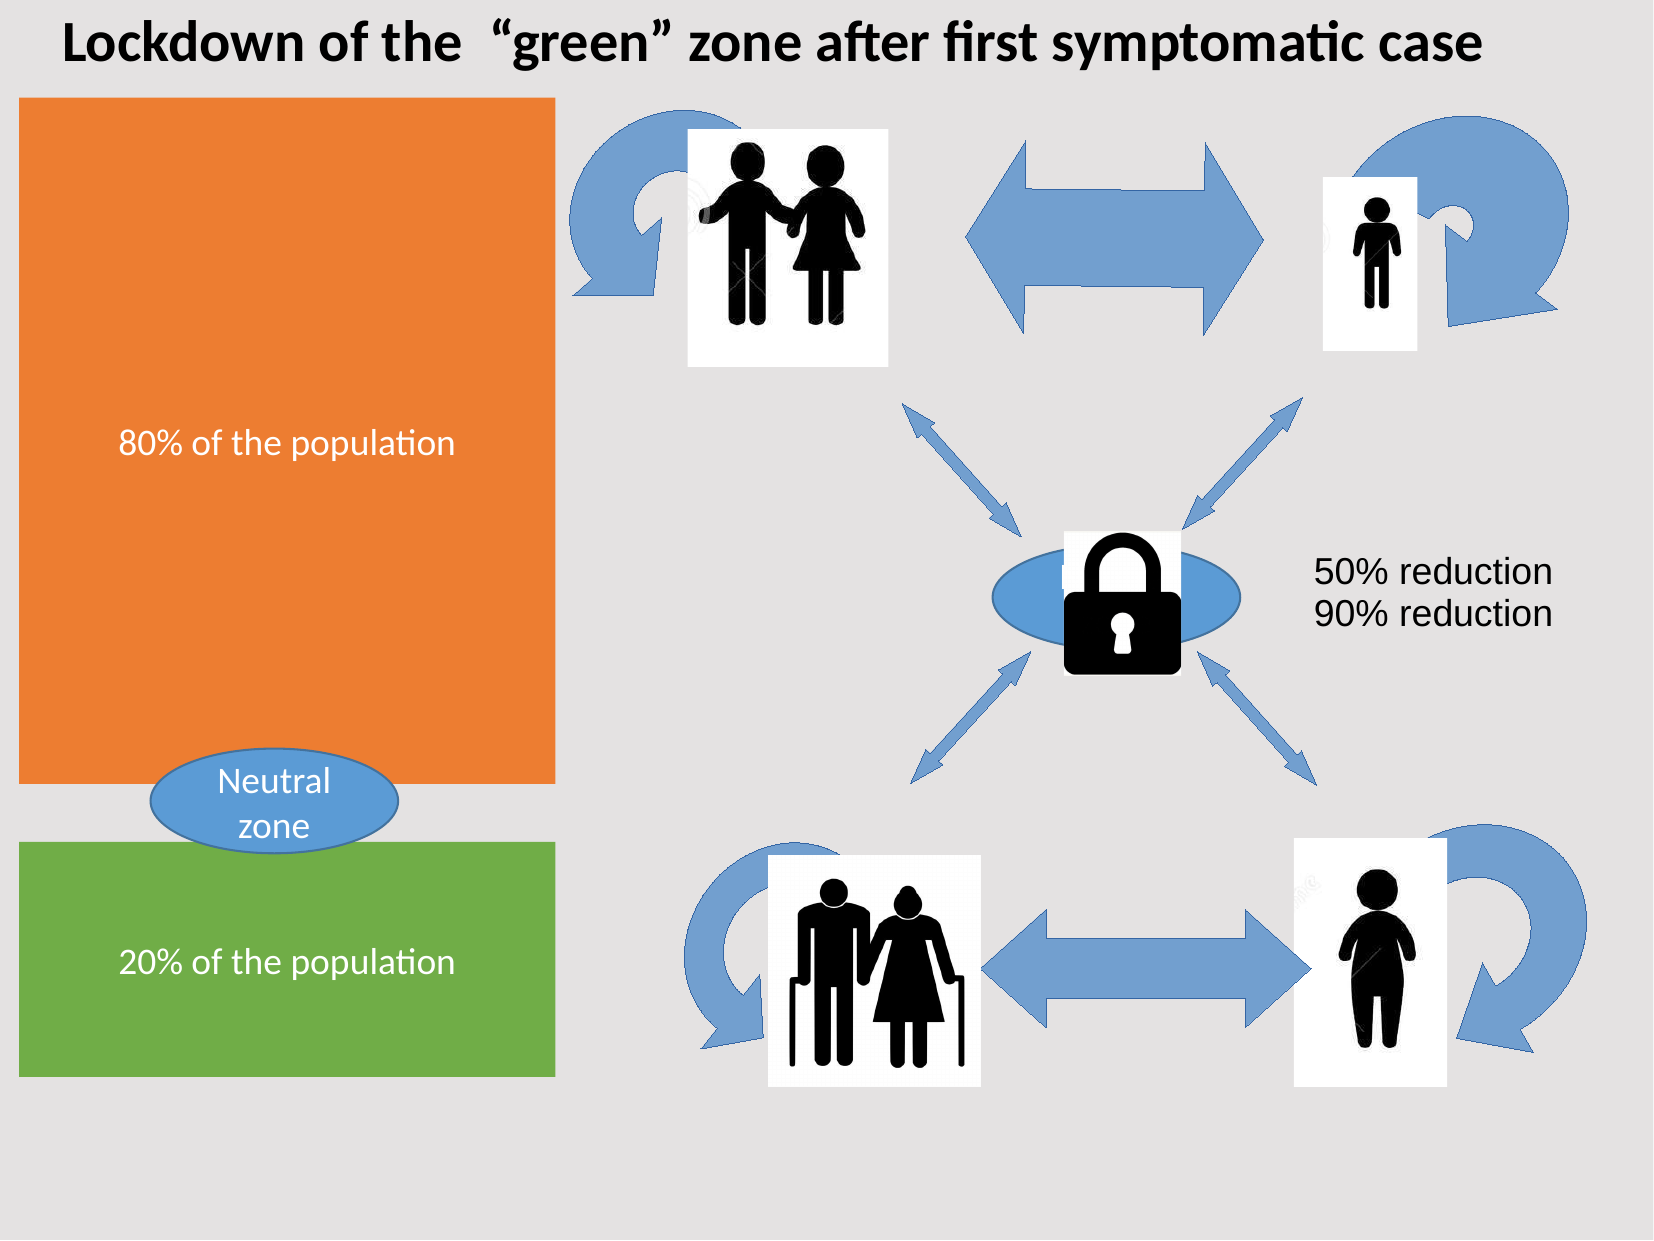

Lockdown of the “green” zone after first symptomatic case
80% of the population
50% reduction
90% reduction
Neutral zone
Neutral zone
20% of the population